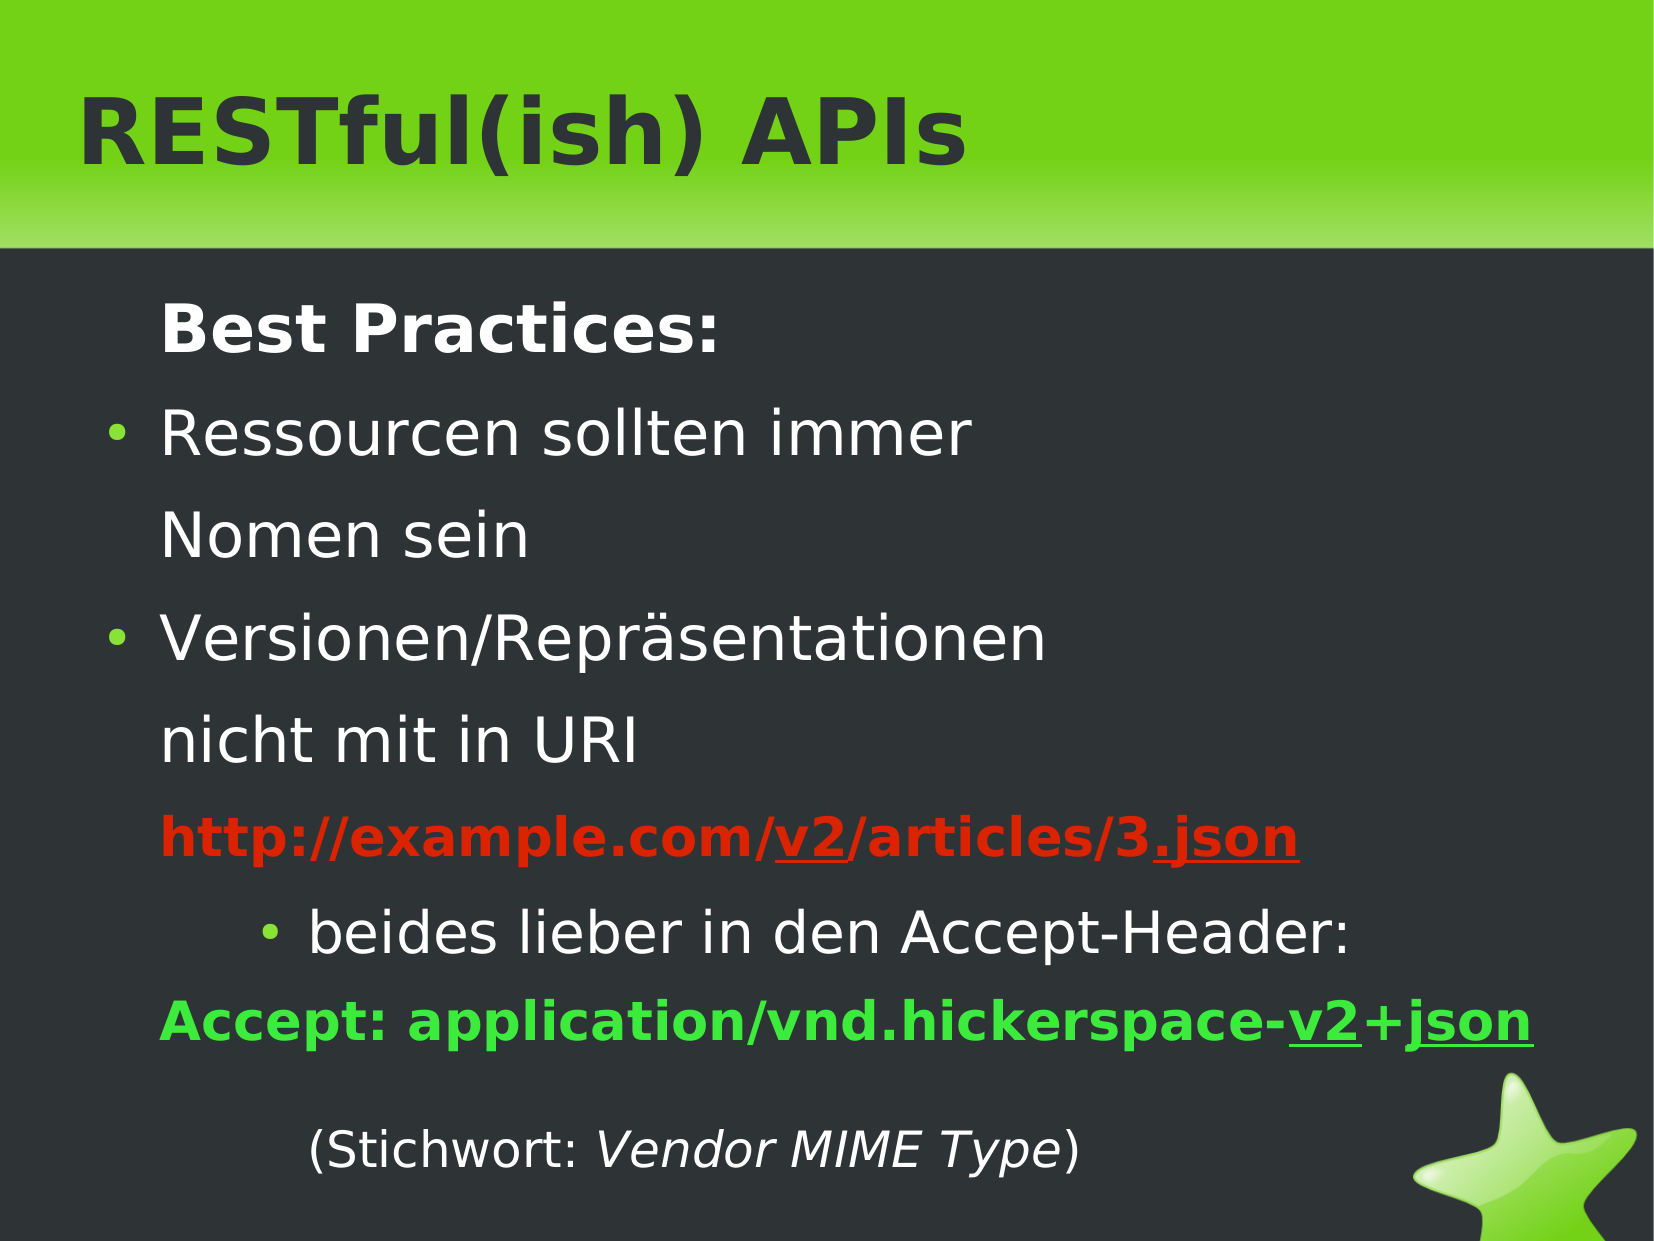

# RESTful(ish) APIs
Best Practices:
Ressourcen sollten immer
Nomen sein
Versionen/Repräsentationen
nicht mit in URI
http://example.com/v2/articles/3.json
beides lieber in den Accept-Header:
Accept: application/vnd.hickerspace-v2+json
(Stichwort: Vendor MIME Type)